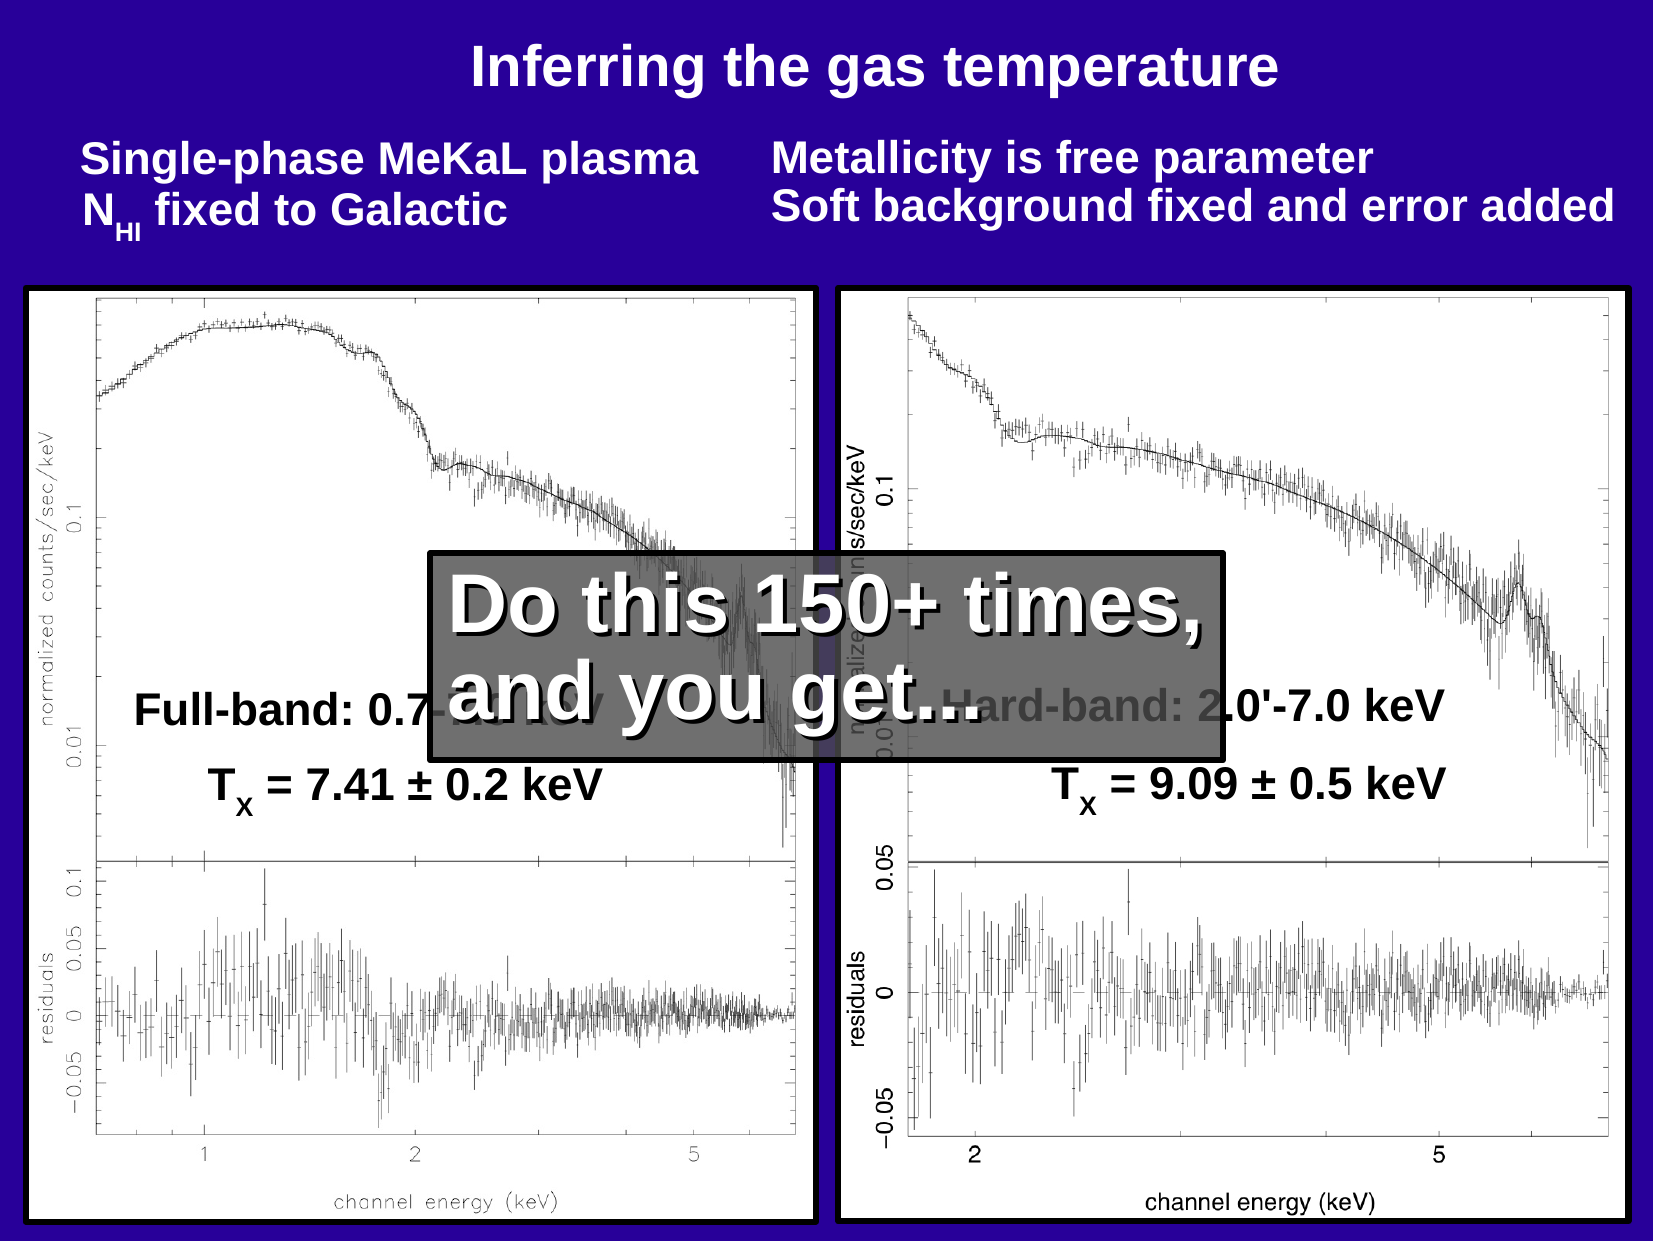

Inferring the gas temperature
 Metallicity is free parameter
 Soft background fixed and error added
 Single-phase MeKaL plasma
 NHI fixed to Galactic
Do this 150+ times,
and you get...
Hard-band: 2.0'-7.0 keV
Full-band: 0.7-7.0 keV
TX = 9.09 ± 0.5 keV
TX = 7.41 ± 0.2 keV